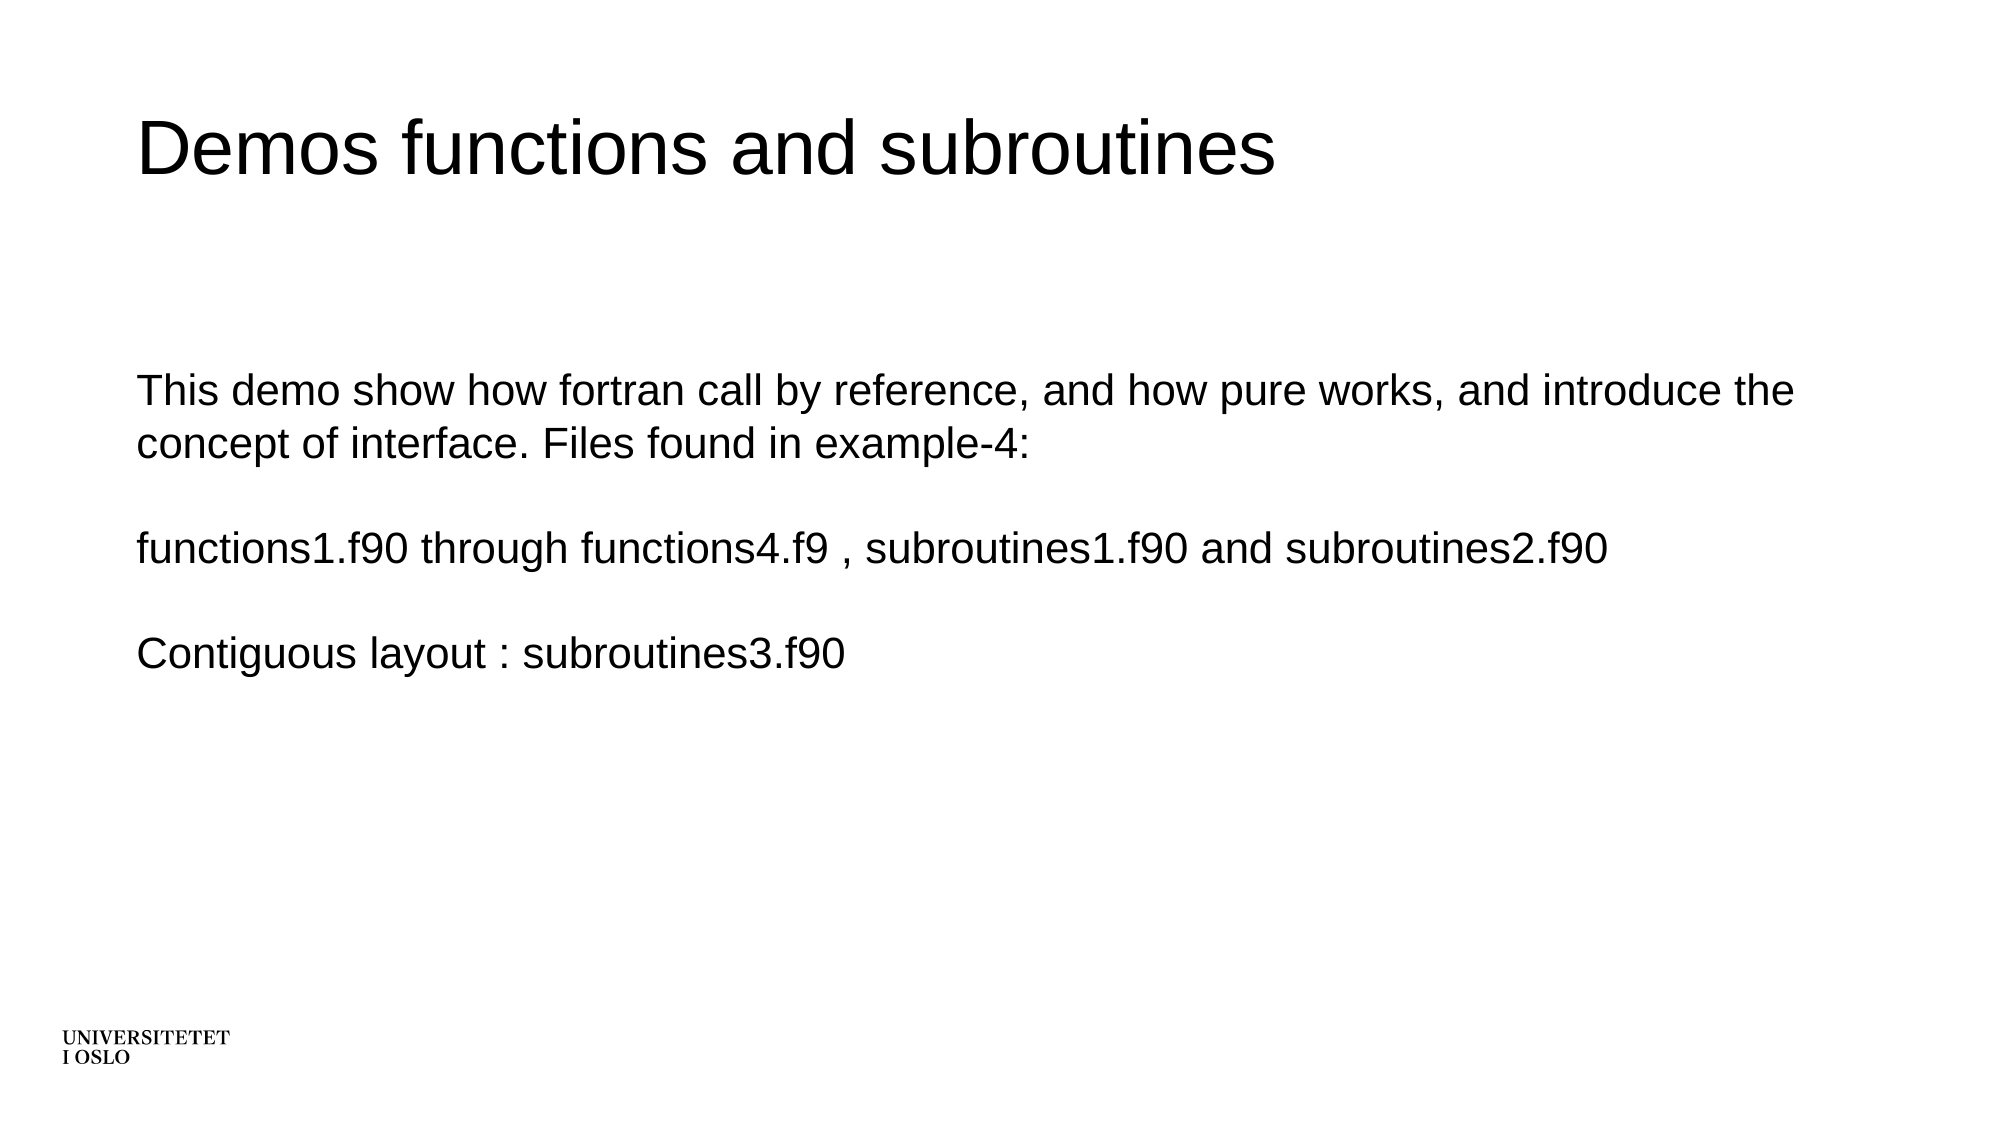

# Demos functions and subroutines
This demo show how fortran call by reference, and how pure works, and introduce the concept of interface. Files found in example-4:
functions1.f90 through functions4.f9 , subroutines1.f90 and subroutines2.f90
Contiguous layout : subroutines3.f90